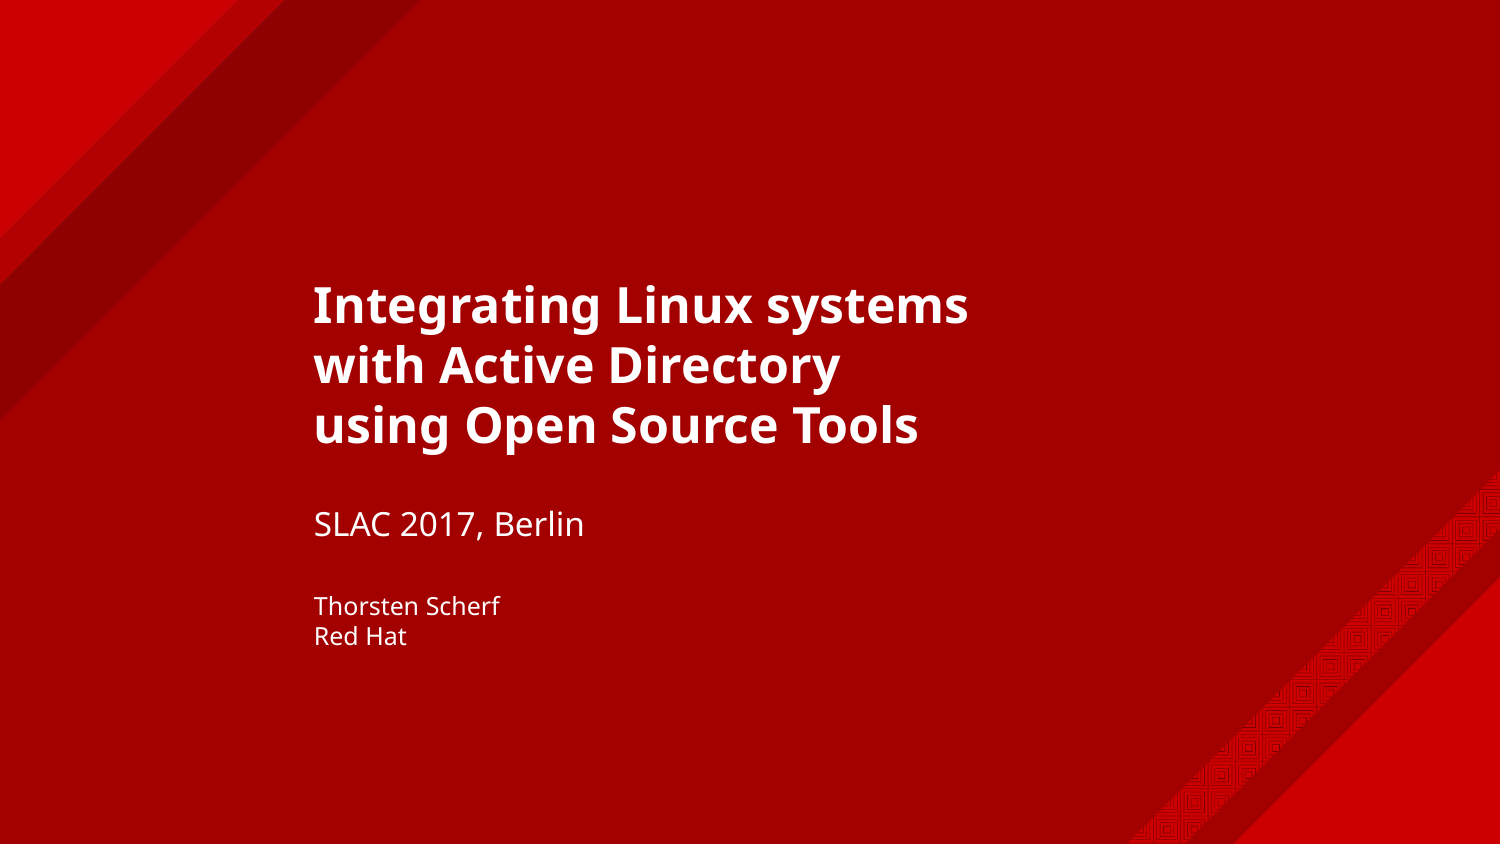

# Integrating Linux systems with Active Directory using Open Source Tools
SLAC 2017, Berlin
Thorsten Scherf
Red Hat